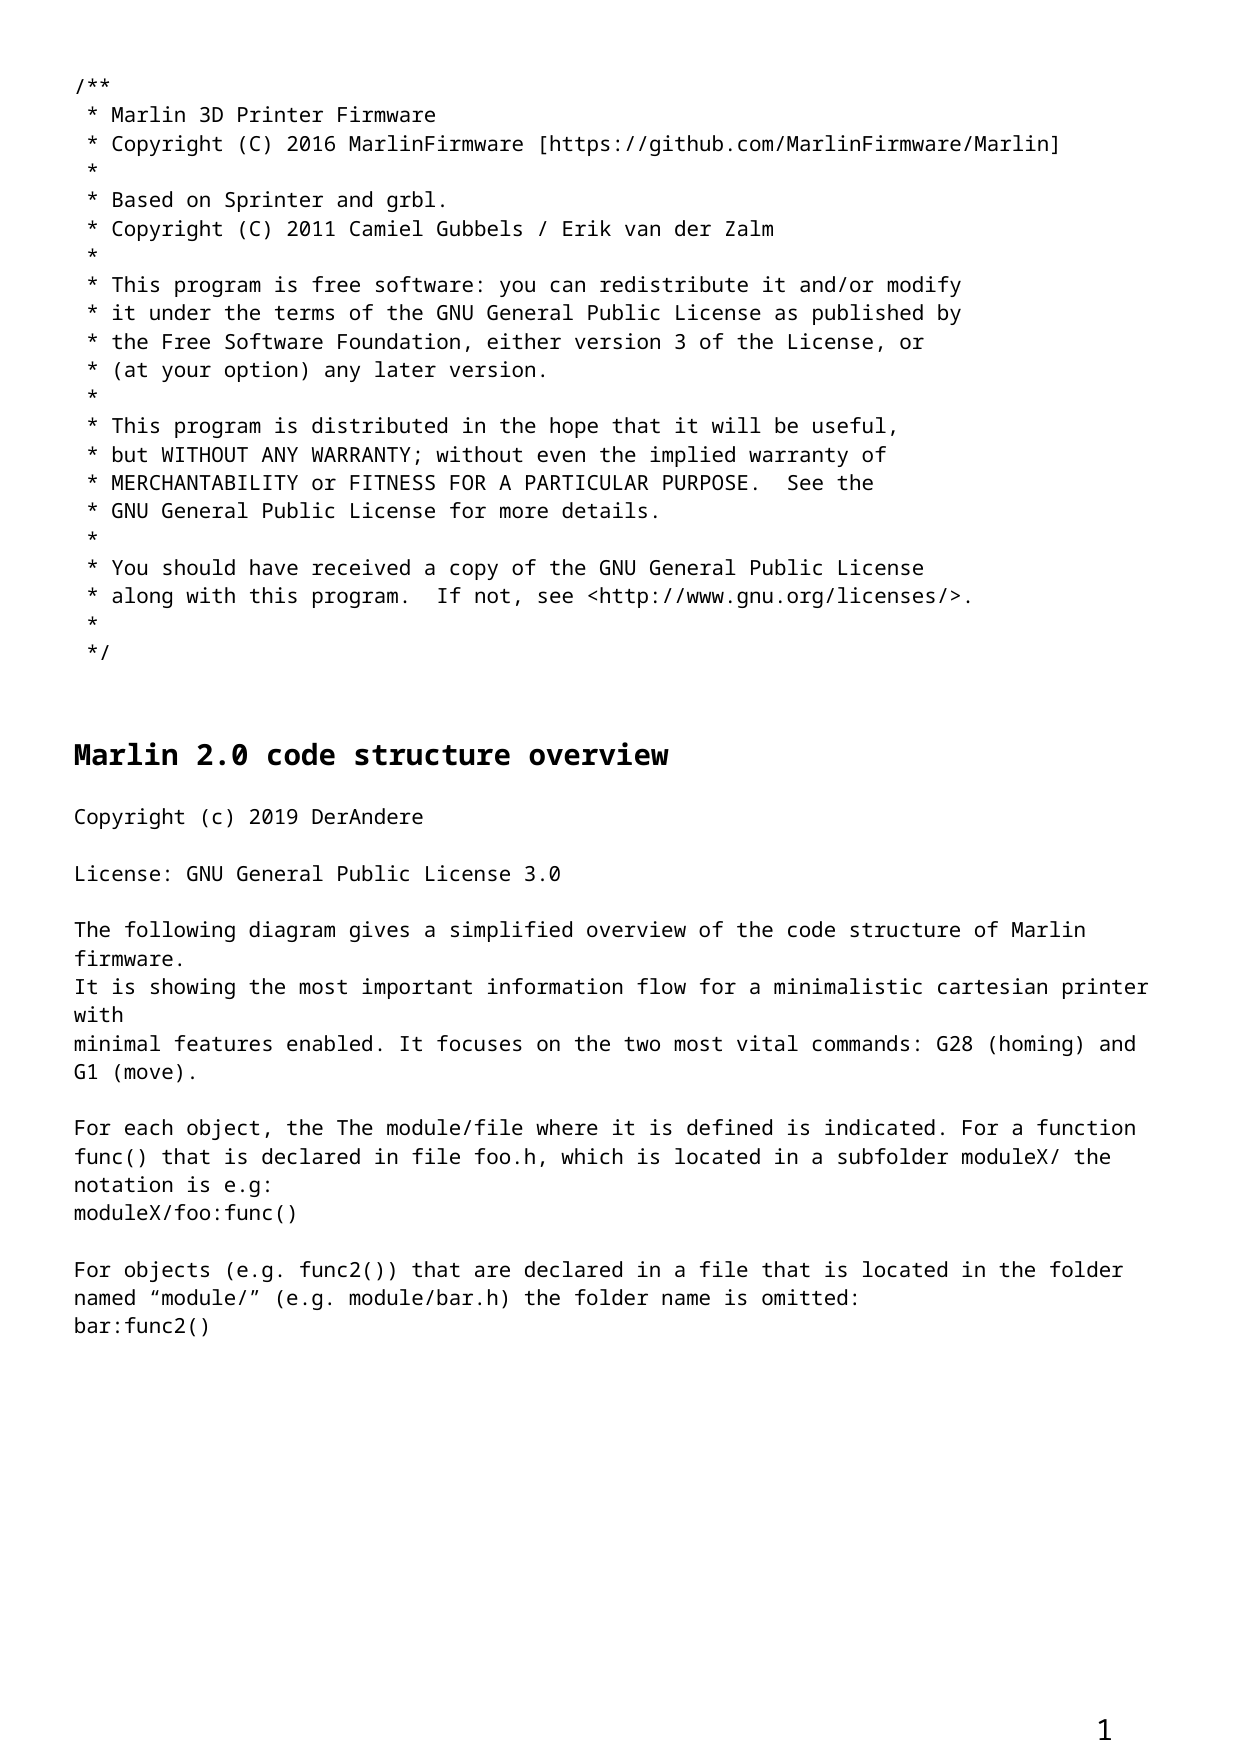

/**
 * Marlin 3D Printer Firmware
 * Copyright (C) 2016 MarlinFirmware [https://github.com/MarlinFirmware/Marlin]
 *
 * Based on Sprinter and grbl.
 * Copyright (C) 2011 Camiel Gubbels / Erik van der Zalm
 *
 * This program is free software: you can redistribute it and/or modify
 * it under the terms of the GNU General Public License as published by
 * the Free Software Foundation, either version 3 of the License, or
 * (at your option) any later version.
 *
 * This program is distributed in the hope that it will be useful,
 * but WITHOUT ANY WARRANTY; without even the implied warranty of
 * MERCHANTABILITY or FITNESS FOR A PARTICULAR PURPOSE. See the
 * GNU General Public License for more details.
 *
 * You should have received a copy of the GNU General Public License
 * along with this program. If not, see <http://www.gnu.org/licenses/>.
 *
 */
Marlin 2.0 code structure overview
Copyright (c) 2019 DerAndere
License: GNU General Public License 3.0
The following diagram gives a simplified overview of the code structure of Marlin firmware.
It is showing the most important information flow for a minimalistic cartesian printer with
minimal features enabled. It focuses on the two most vital commands: G28 (homing) and G1 (move).
For each object, the The module/file where it is defined is indicated. For a function func() that is declared in file foo.h, which is located in a subfolder moduleX/ the notation is e.g:
moduleX/foo:func()
For objects (e.g. func2()) that are declared in a file that is located in the folder named “module/” (e.g. module/bar.h) the folder name is omitted:
bar:func2()